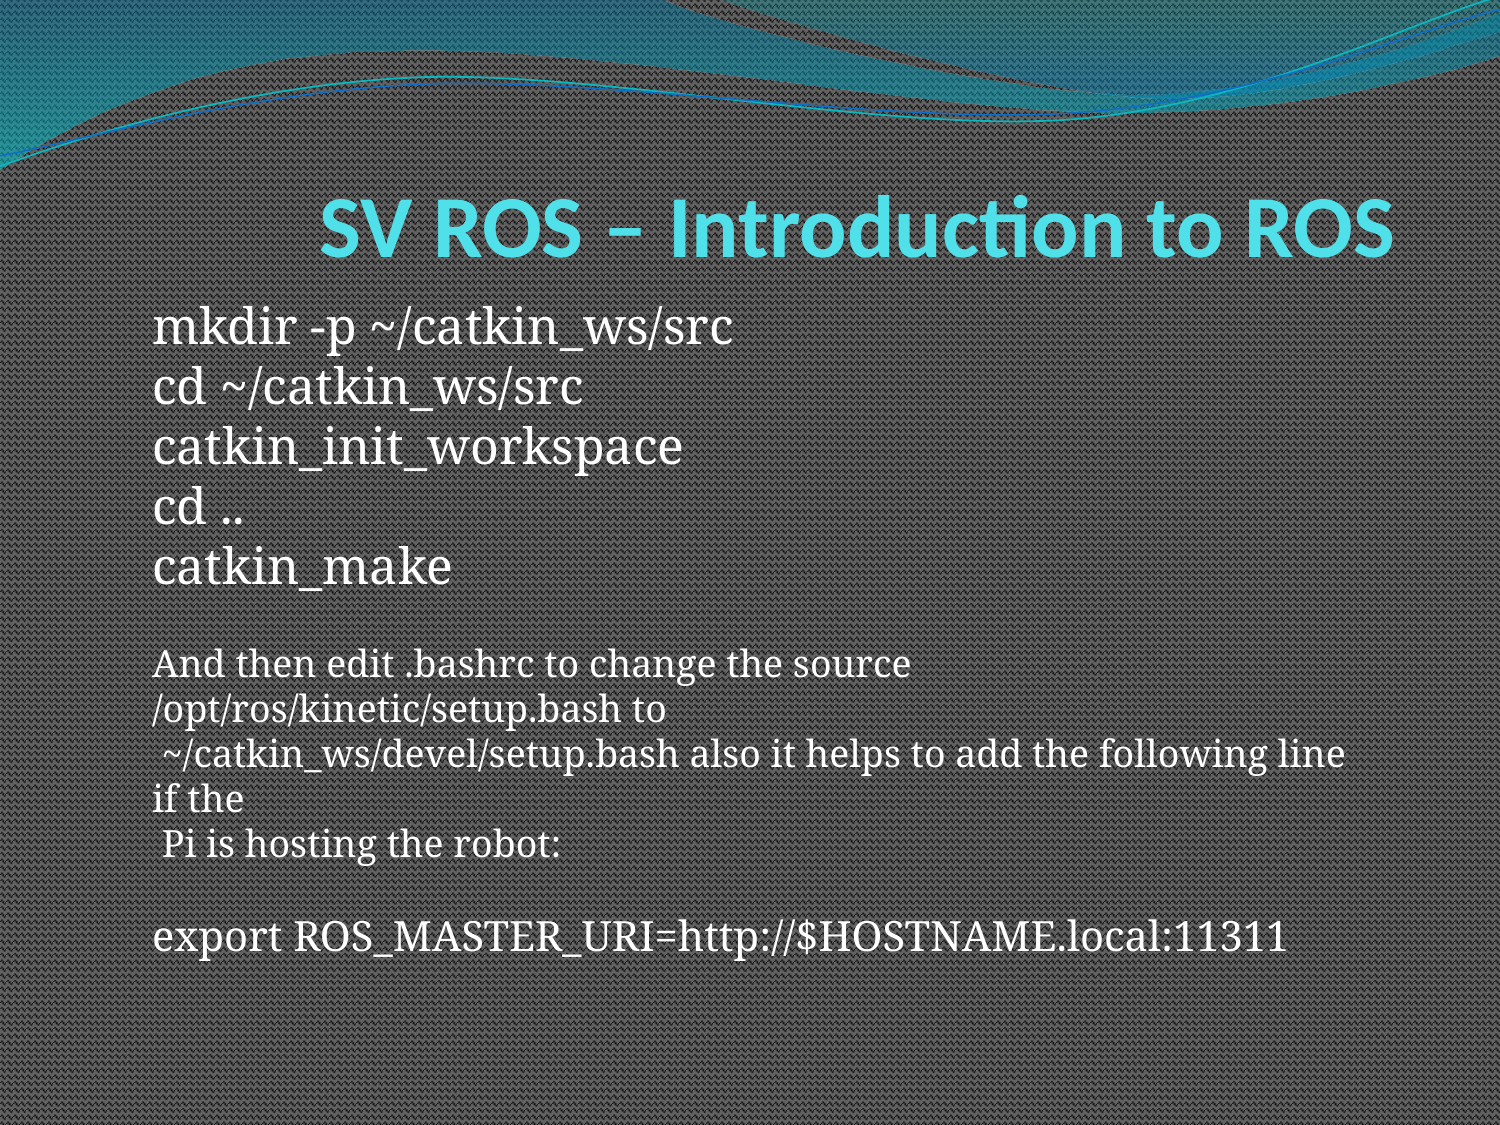

# SV ROS – Introduction to ROS
mkdir -p ~/catkin_ws/src
cd ~/catkin_ws/src
catkin_init_workspace
cd ..
catkin_make
And then edit .bashrc to change the source /opt/ros/kinetic/setup.bash to
 ~/catkin_ws/devel/setup.bash also it helps to add the following line if the
 Pi is hosting the robot:
export ROS_MASTER_URI=http://$HOSTNAME.local:11311